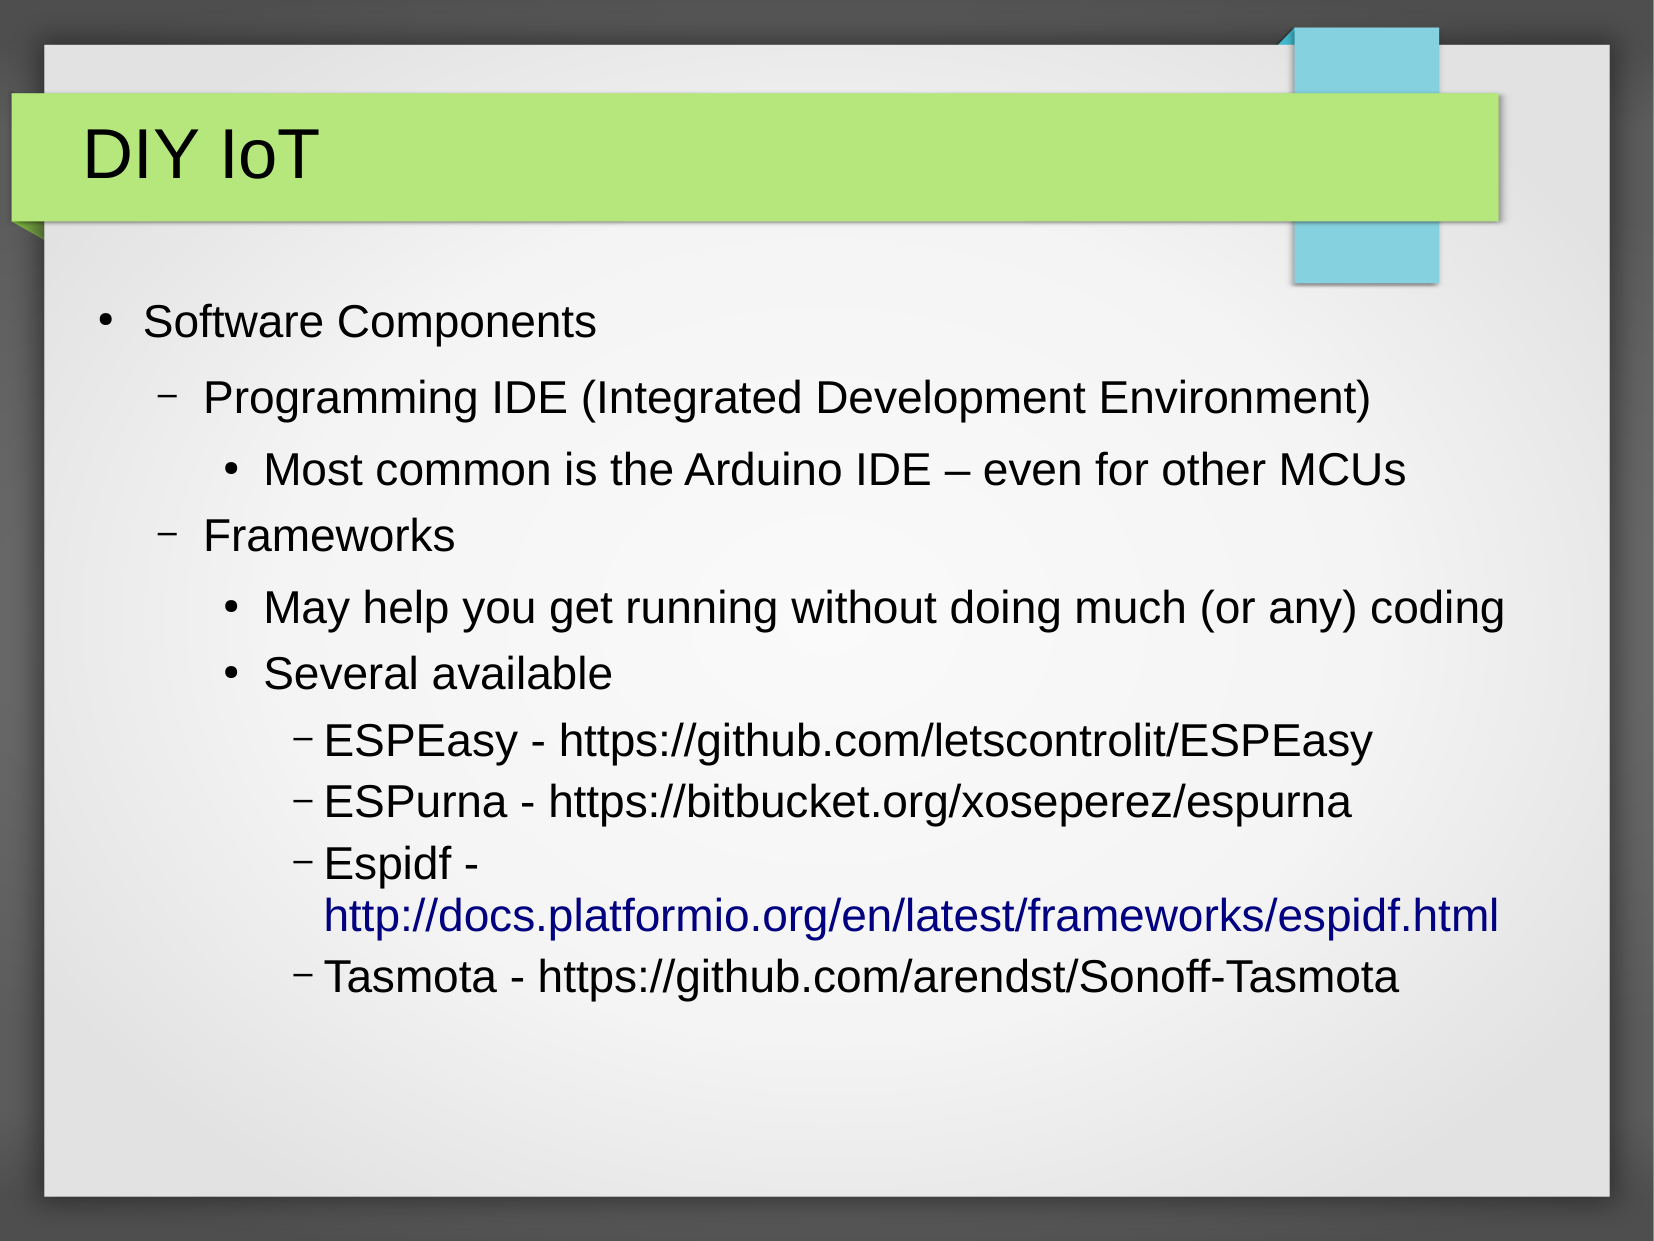

# DIY IoT
Software Components
Programming IDE (Integrated Development Environment)
Most common is the Arduino IDE – even for other MCUs
Frameworks
May help you get running without doing much (or any) coding
Several available
ESPEasy - https://github.com/letscontrolit/ESPEasy
ESPurna - https://bitbucket.org/xoseperez/espurna
Espidf - http://docs.platformio.org/en/latest/frameworks/espidf.html
Tasmota - https://github.com/arendst/Sonoff-Tasmota